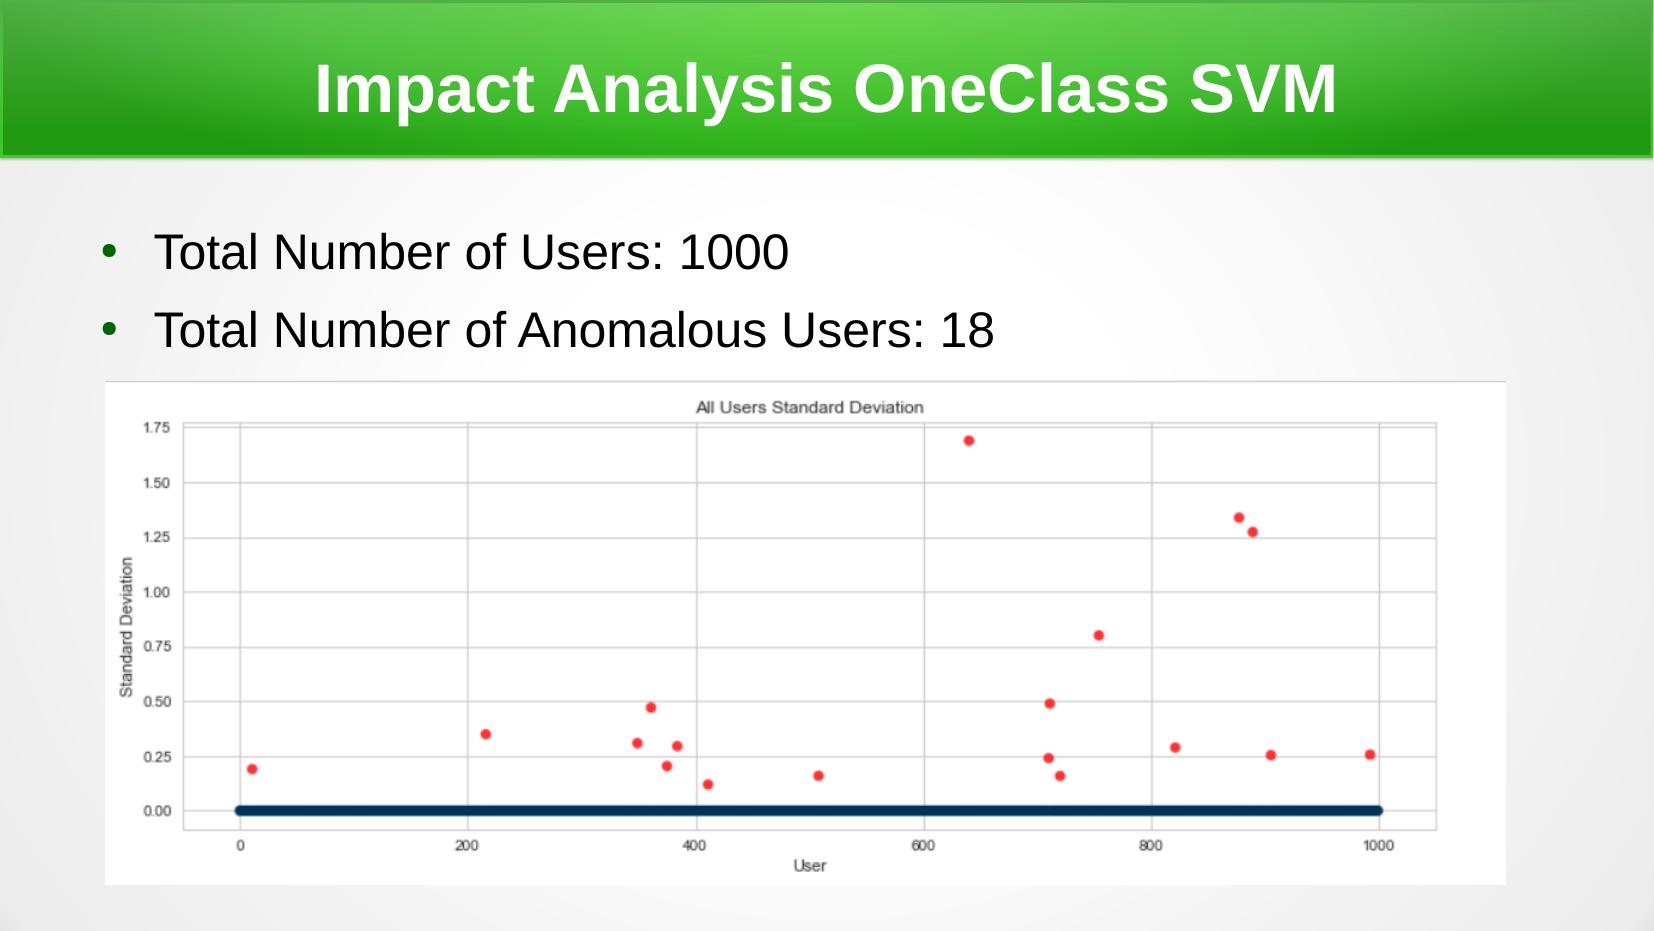

# Impact Analysis OneClass SVM
Total Number of Users: 1000
Total Number of Anomalous Users: 18